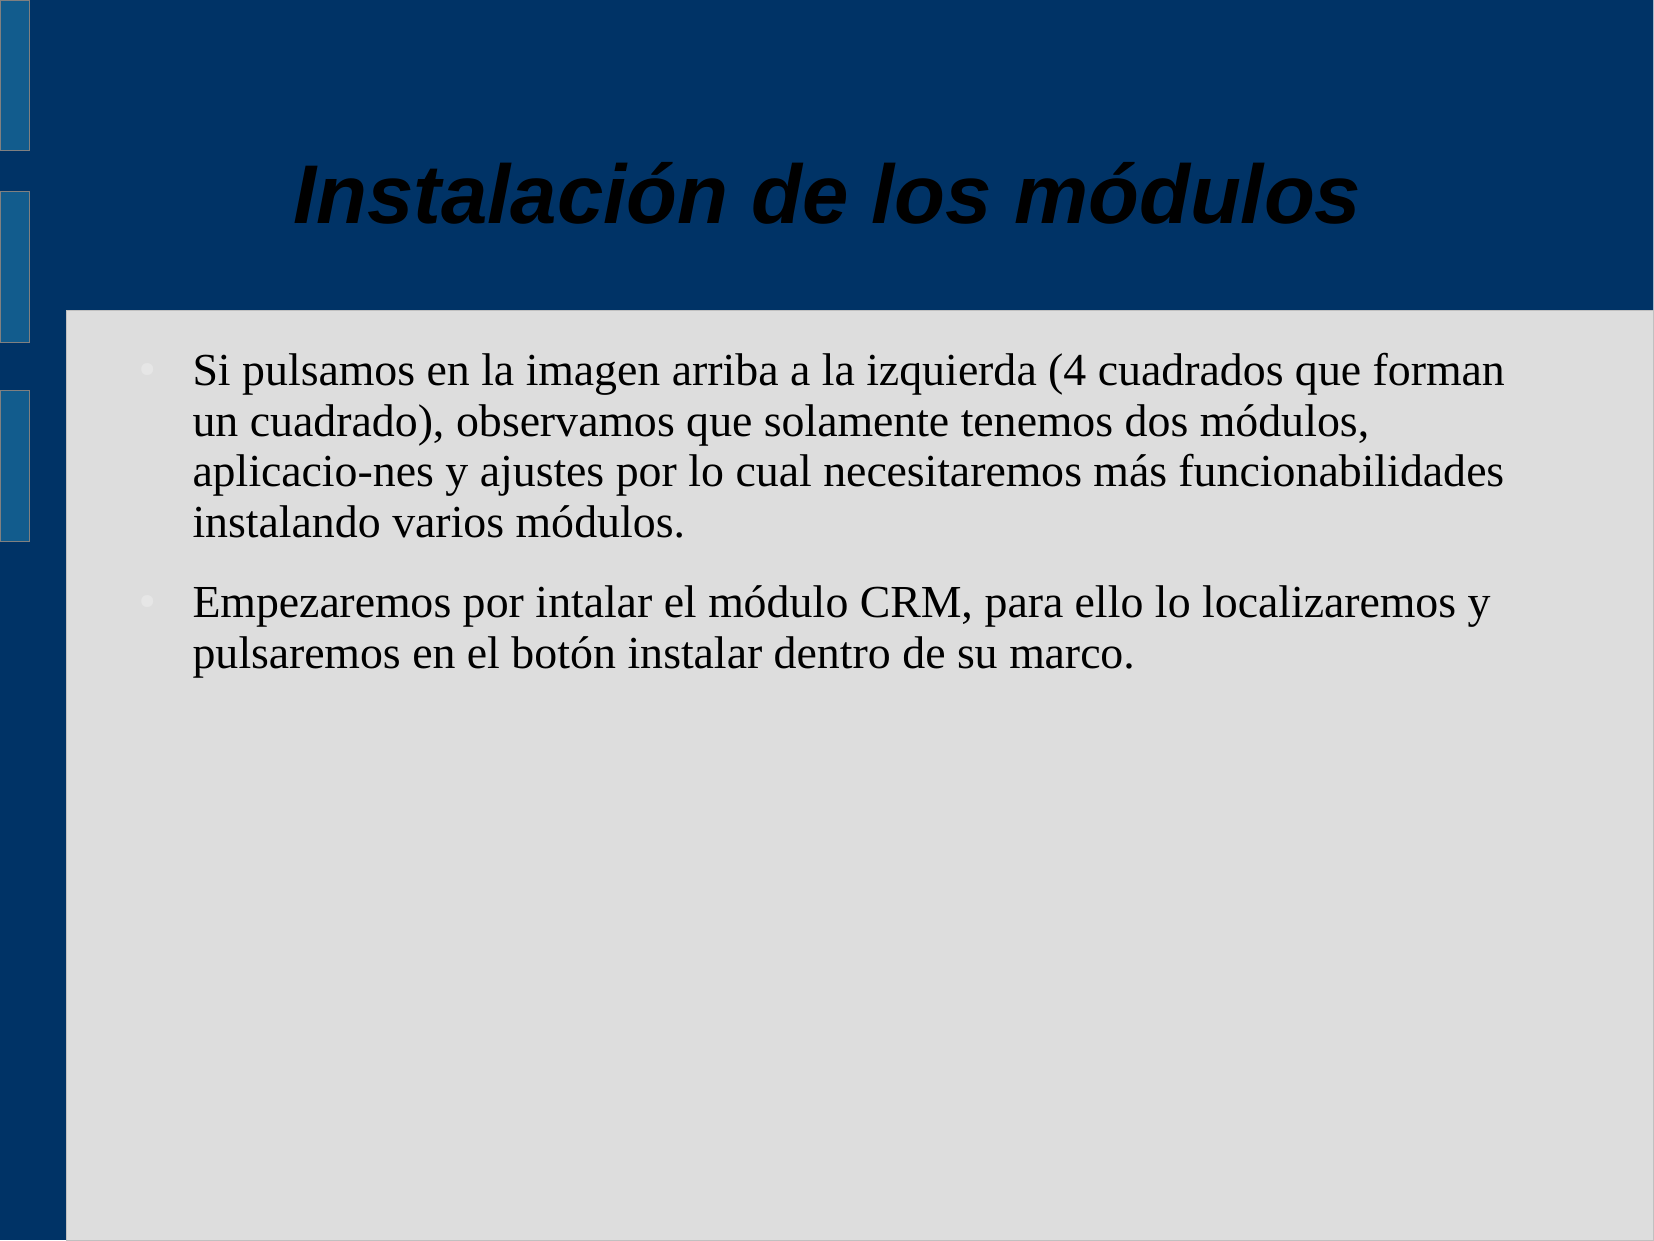

# Instalación de los módulos
Si pulsamos en la imagen arriba a la izquierda (4 cuadrados que forman un cuadrado), observamos que solamente tenemos dos módulos, aplicacio-nes y ajustes por lo cual necesitaremos más funcionabilidades instalando varios módulos.
Empezaremos por intalar el módulo CRM, para ello lo localizaremos y pulsaremos en el botón instalar dentro de su marco.